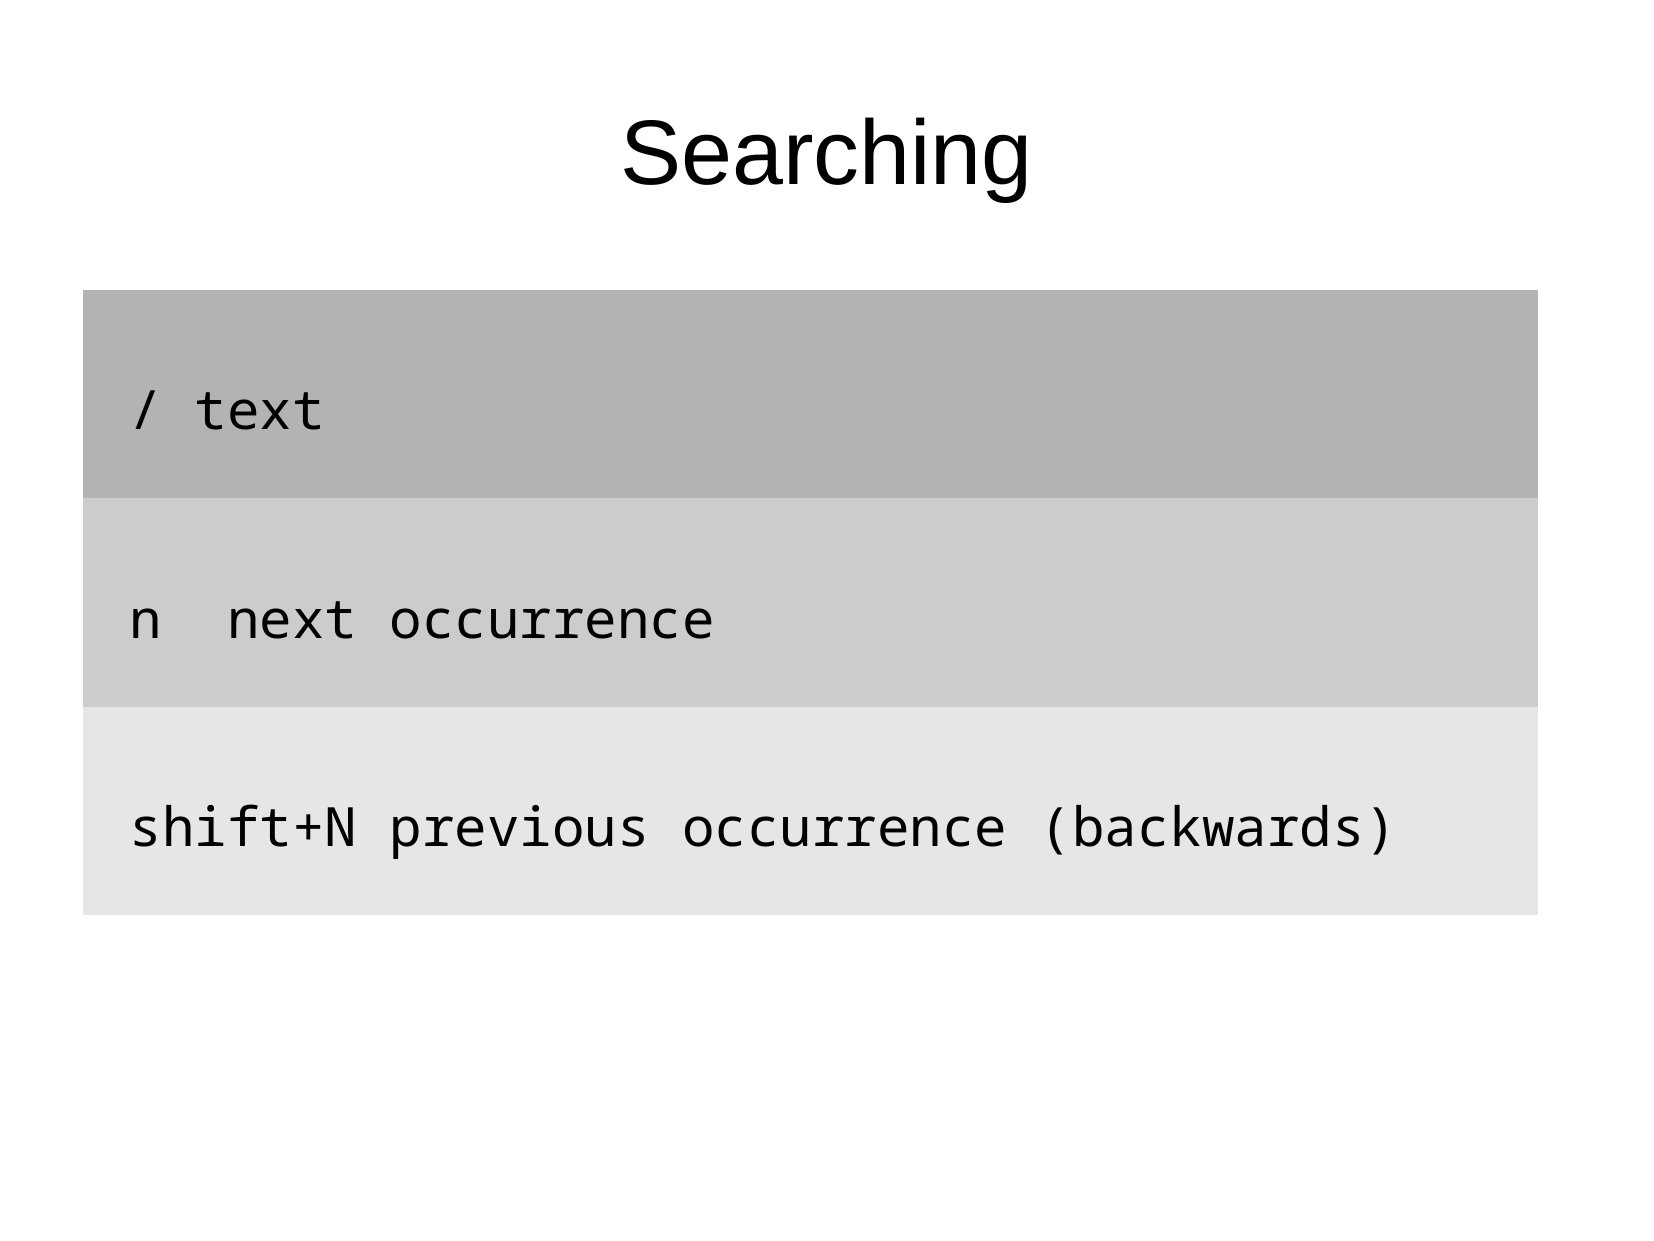

# Searching
| / text |
| --- |
| n next occurrence |
| shift+N previous occurrence (backwards) |